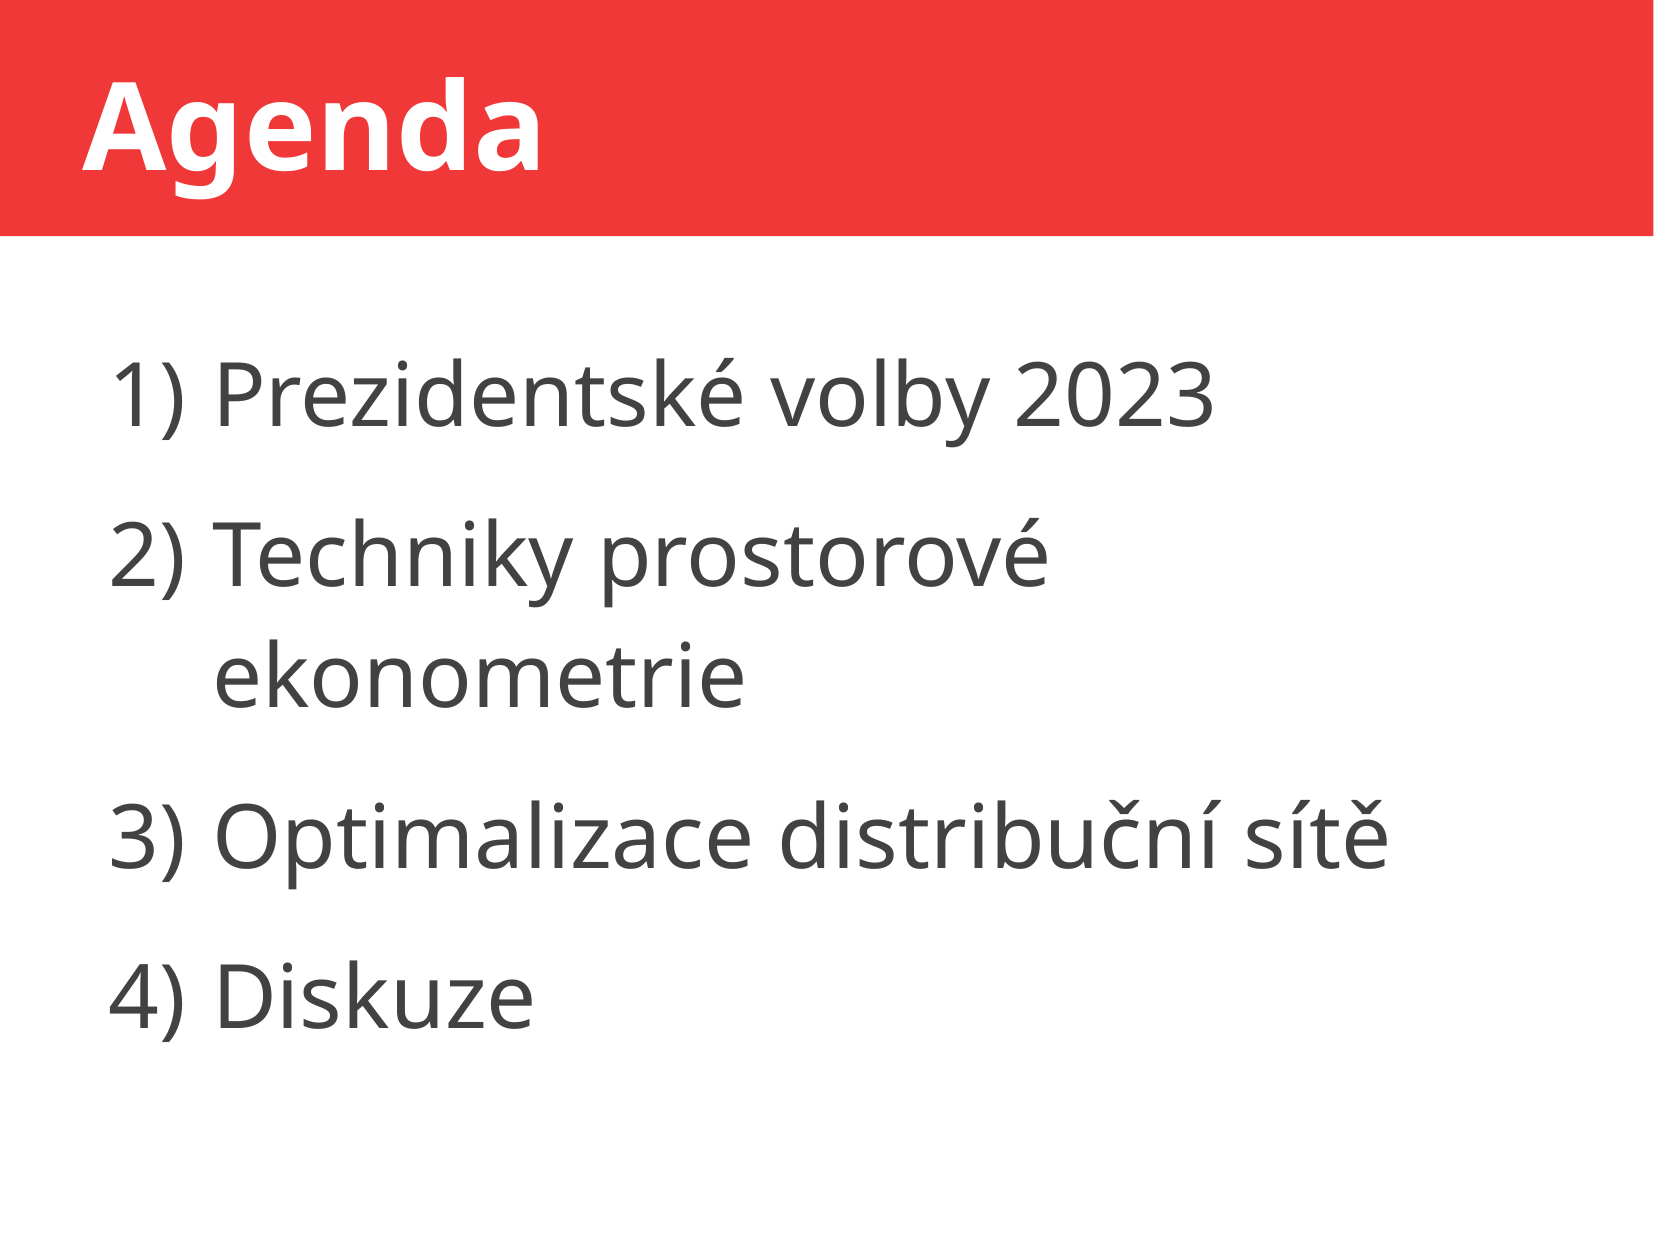

# Agenda
Prezidentské volby 2023
Techniky prostorové ekonometrie
Optimalizace distribuční sítě
Diskuze